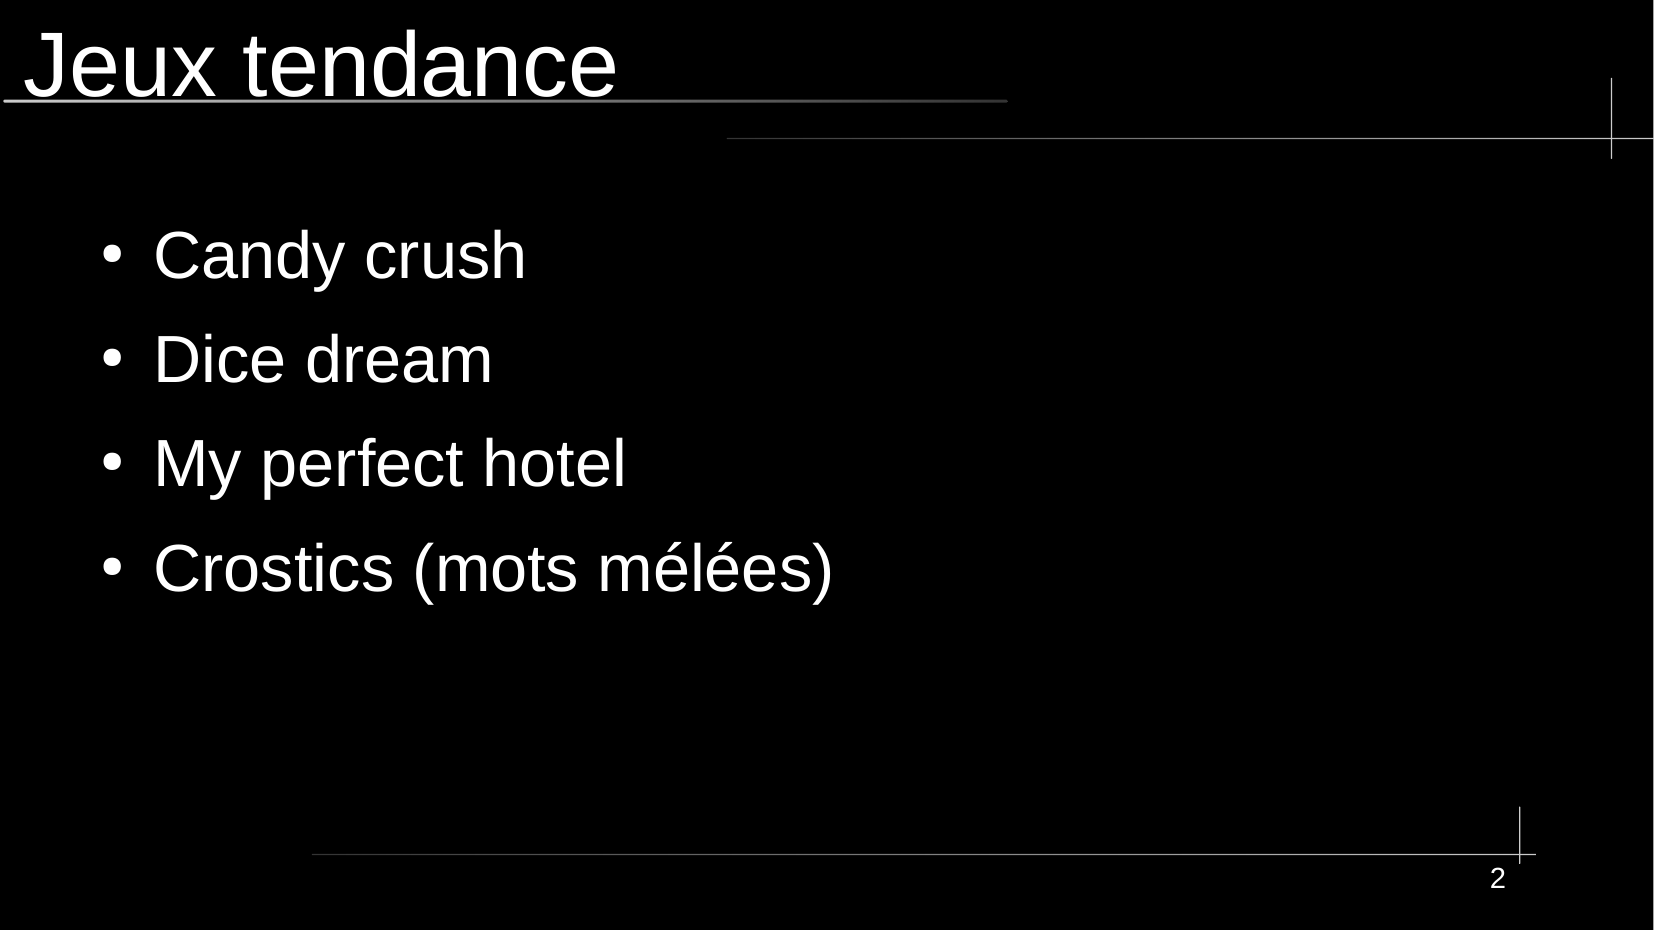

# Jeux tendance
Candy crush
Dice dream
My perfect hotel
Crostics (mots mélées)
2